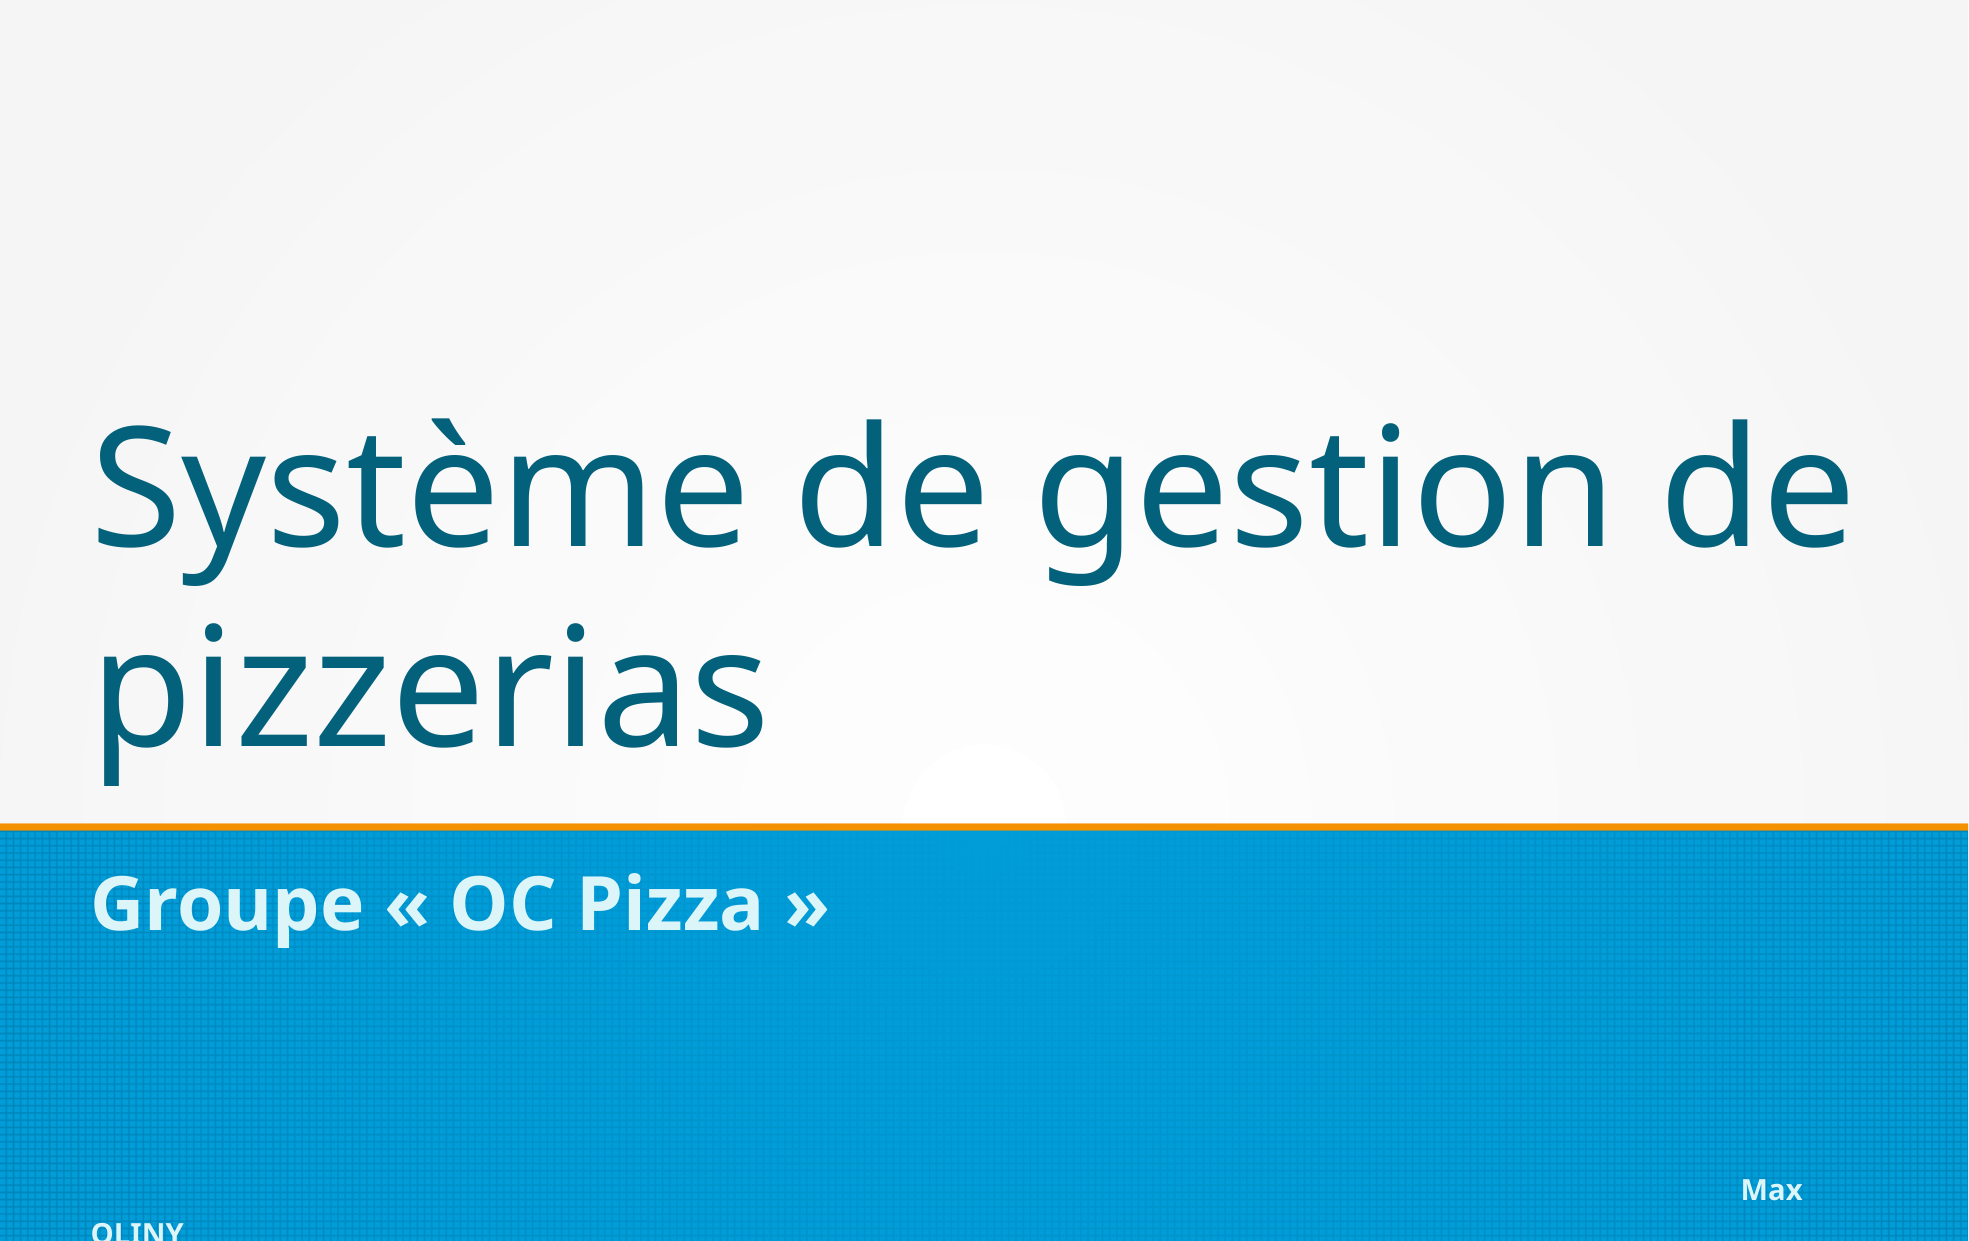

Système de gestion de pizzerias
Groupe « OC Pizza »
 																	 			Max OLINY